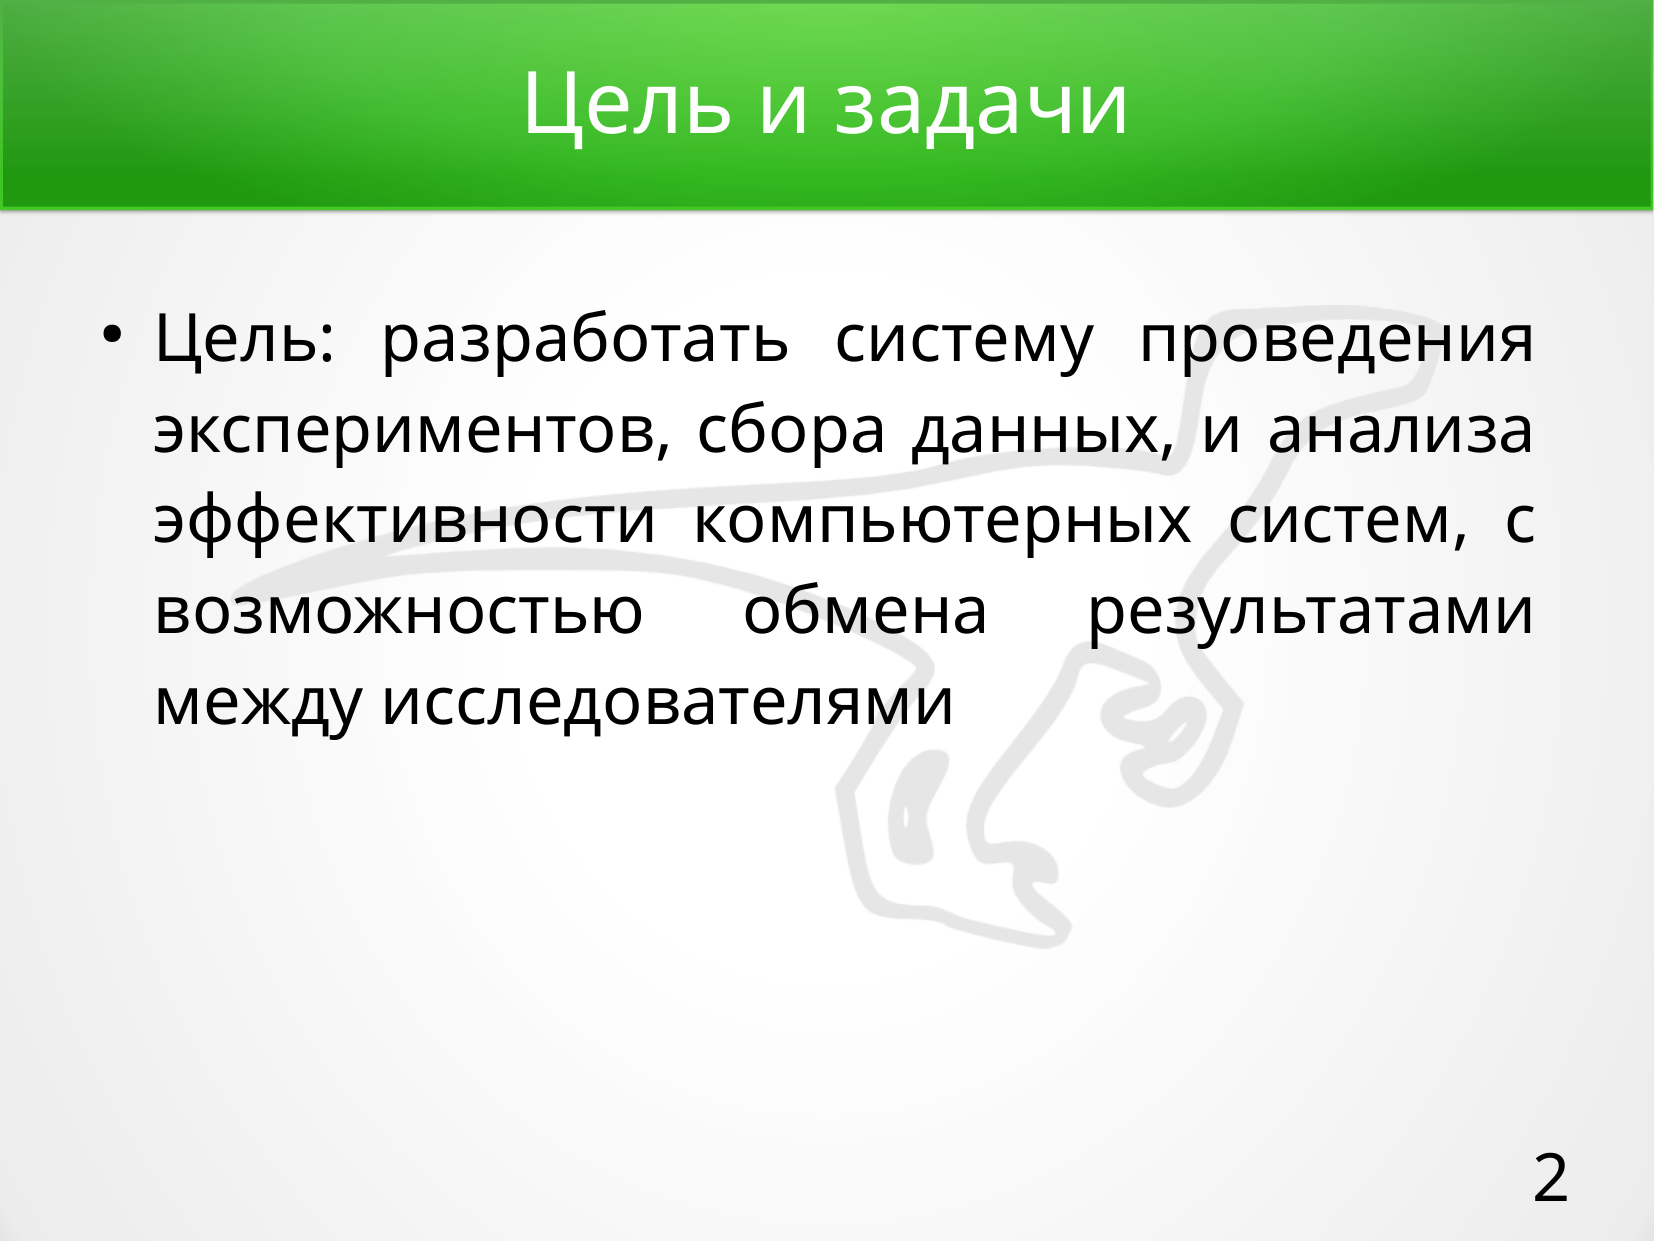

# Цель и задачи
Цель: разработать систему проведения экспериментов, сбора данных, и анализа эффективности компьютерных систем, с возможностью обмена результатами между исследователями
2